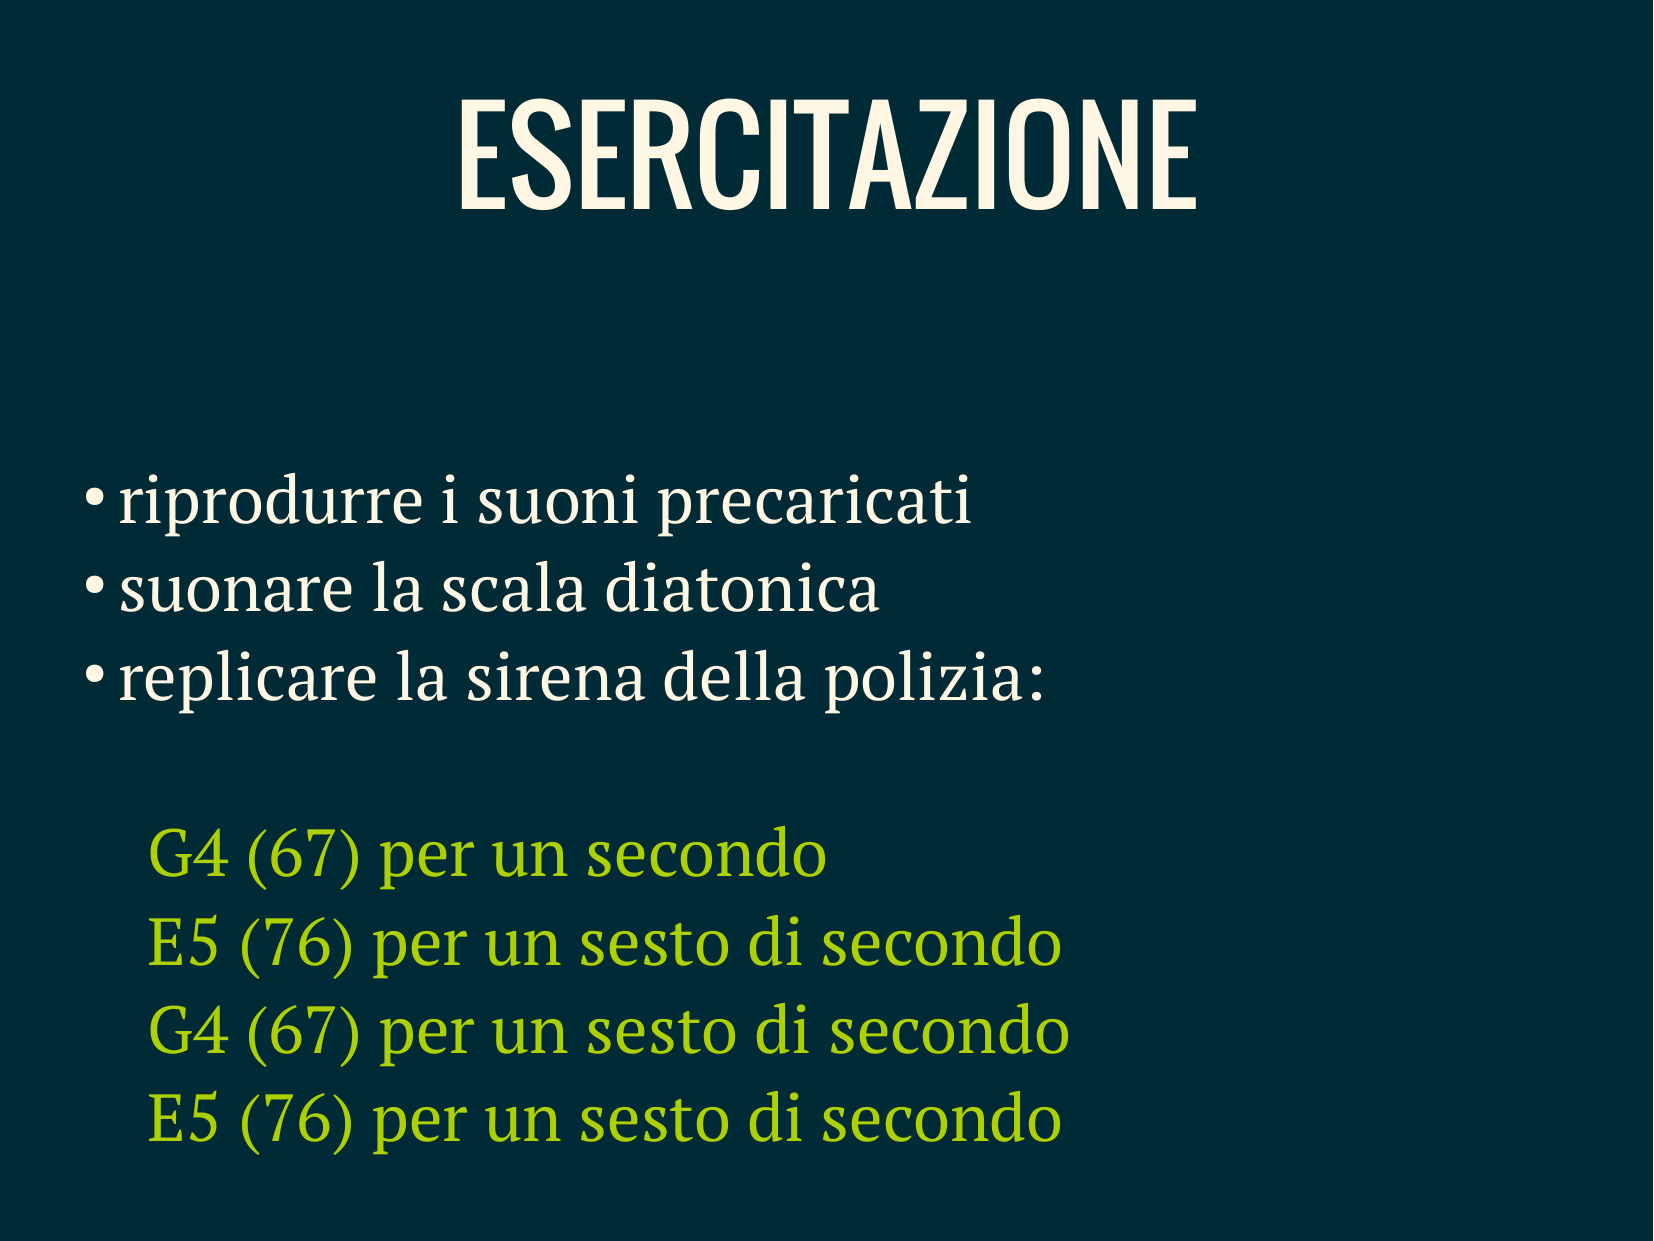

# Esercitazione
riprodurre i suoni precaricati
suonare la scala diatonica
replicare la sirena della polizia:
 G4 (67) per un secondo
 E5 (76) per un sesto di secondo
 G4 (67) per un sesto di secondo
 E5 (76) per un sesto di secondo